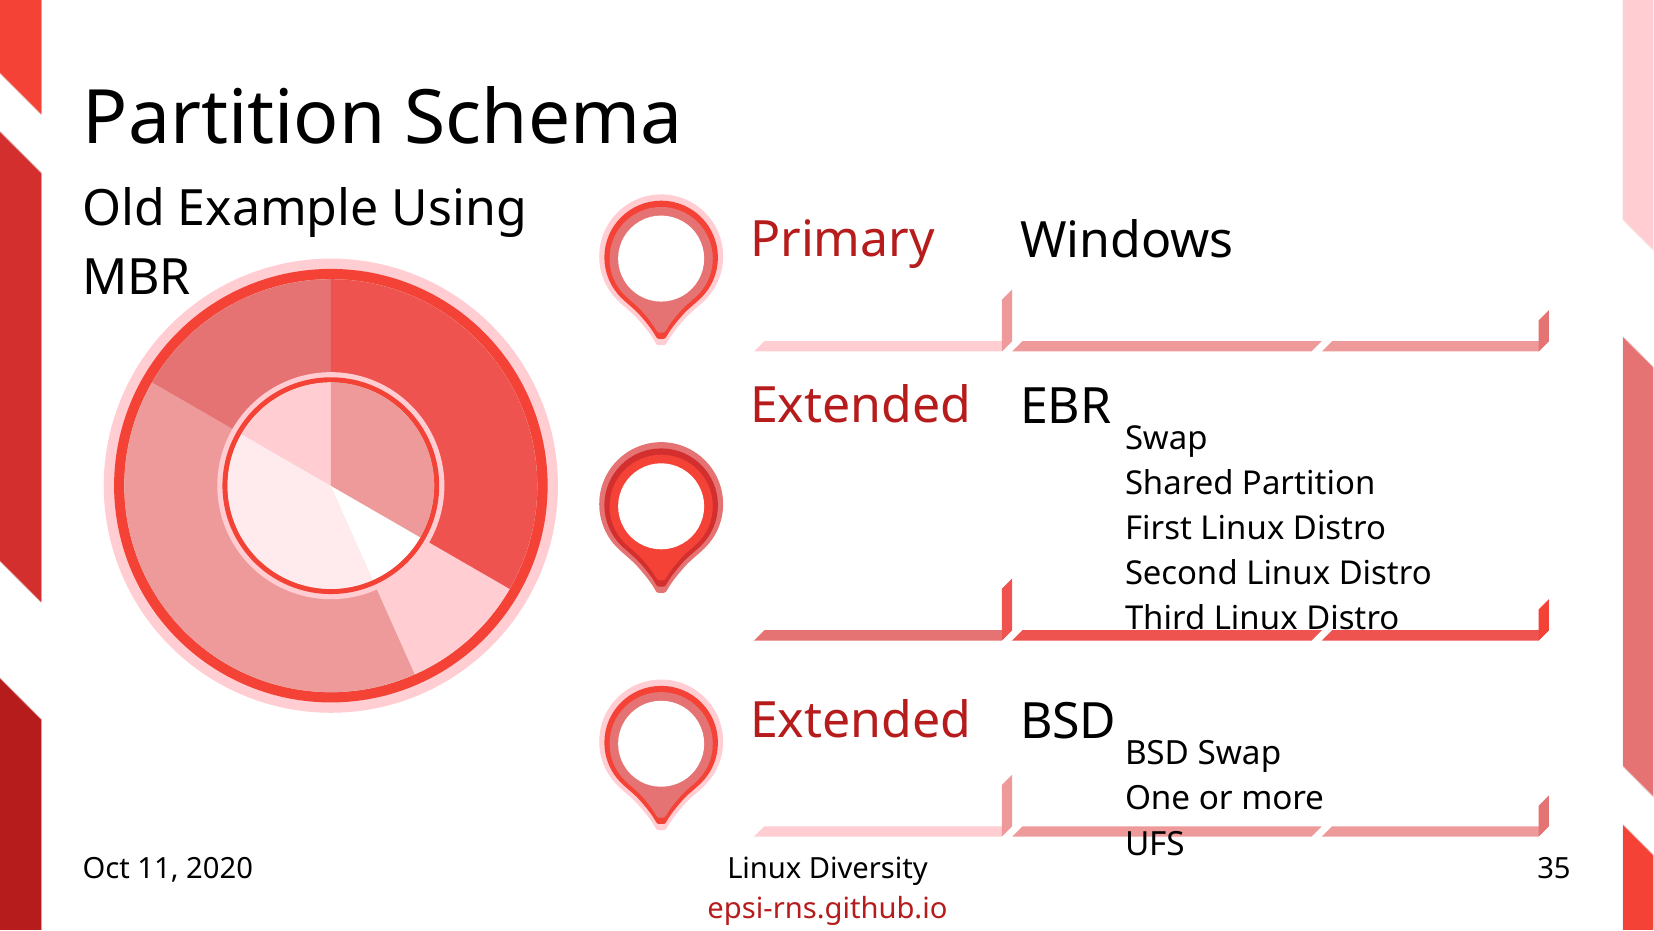

# Partition Schema
Old Example Using MBR
Primary
Windows
Extended
EBR
Swap
Shared Partition
First Linux Distro
Second Linux Distro
Third Linux Distro
Extended
BSD
BSD Swap
One or more UFS
Oct 11, 2020
Linux Diversity
35